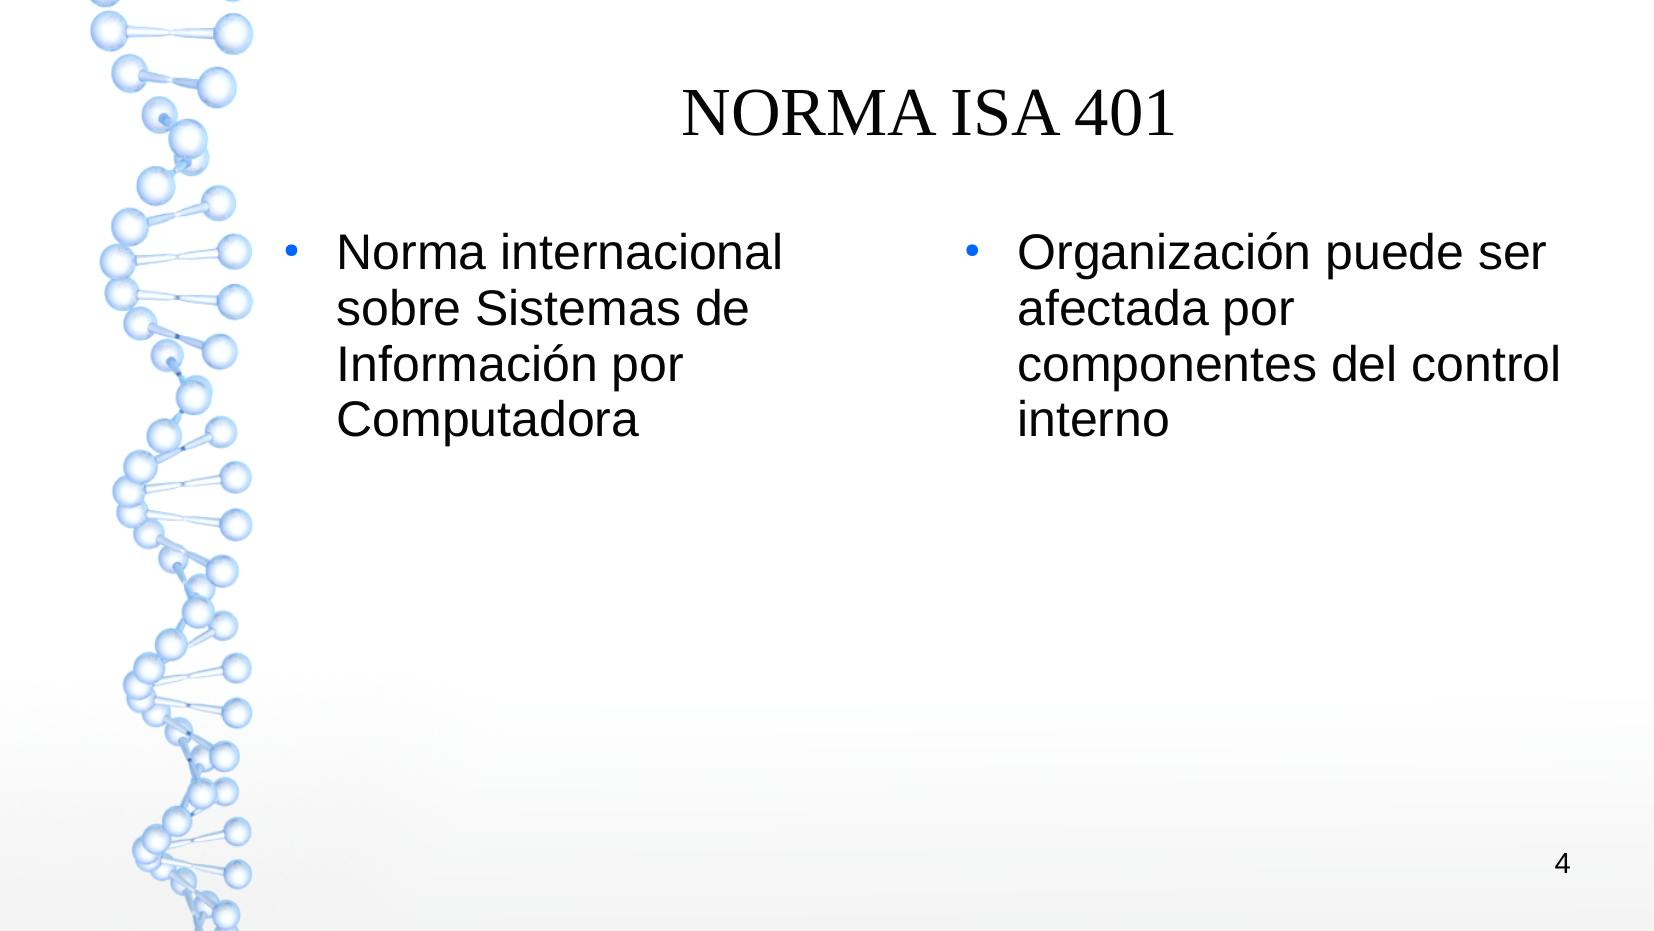

# NORMA ISA 401
Norma internacional sobre Sistemas de Información por Computadora
Organización puede ser afectada por componentes del control interno
4